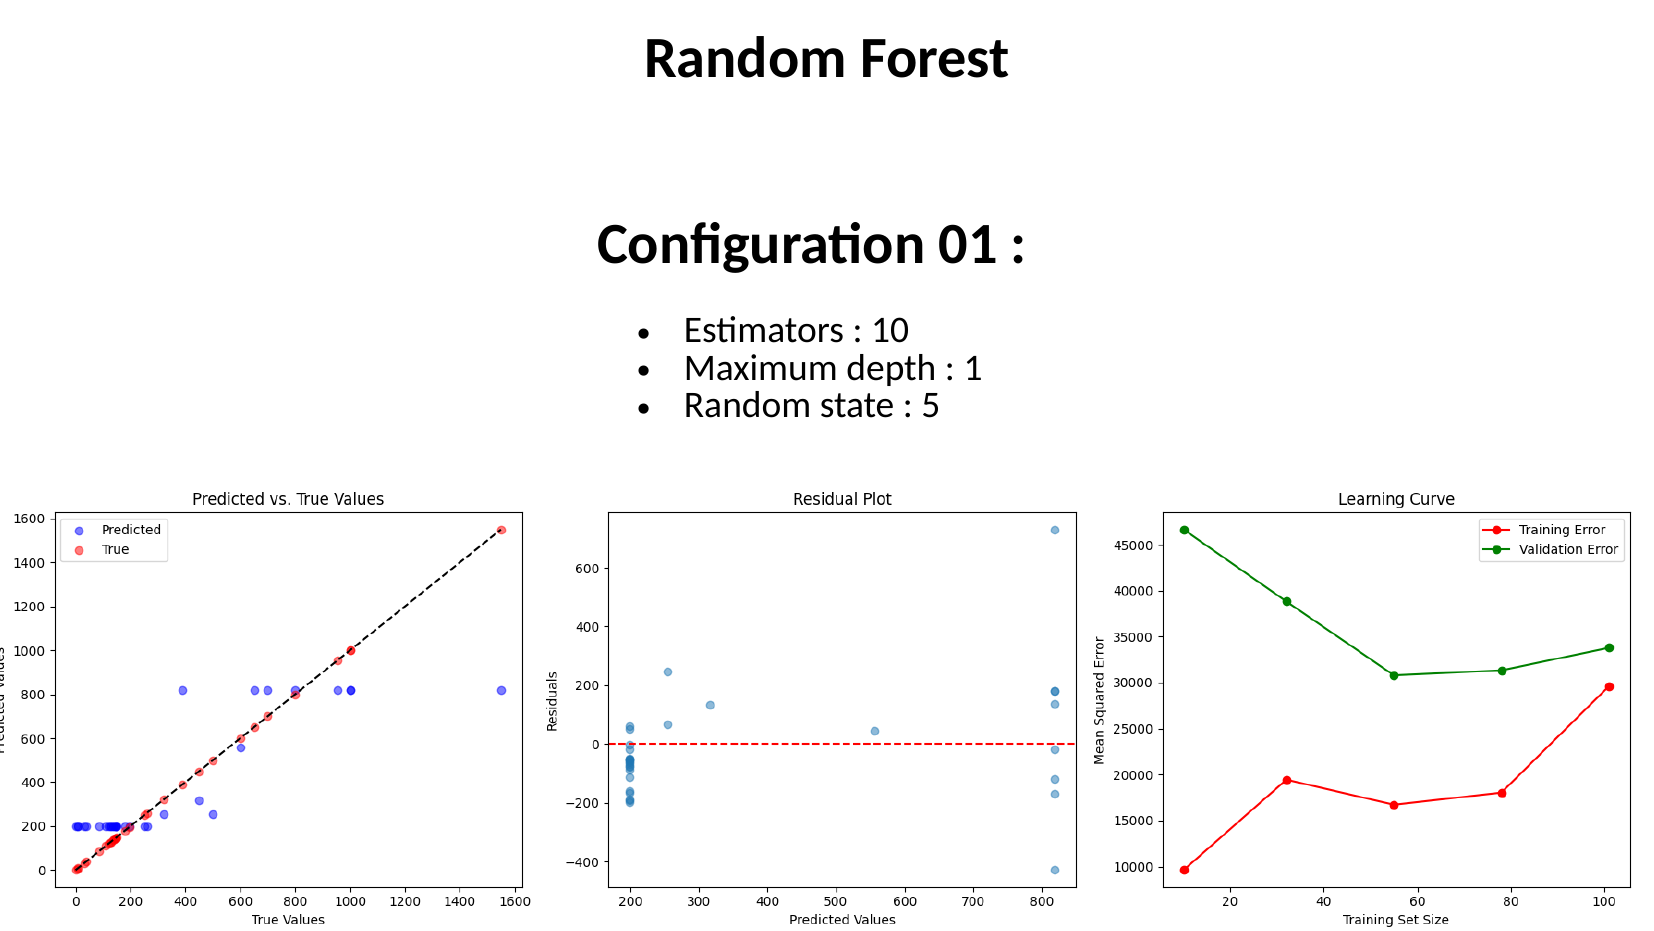

Random Forest
Configuration 01 :
Estimators : 10
Maximum depth : 1
Random state : 5